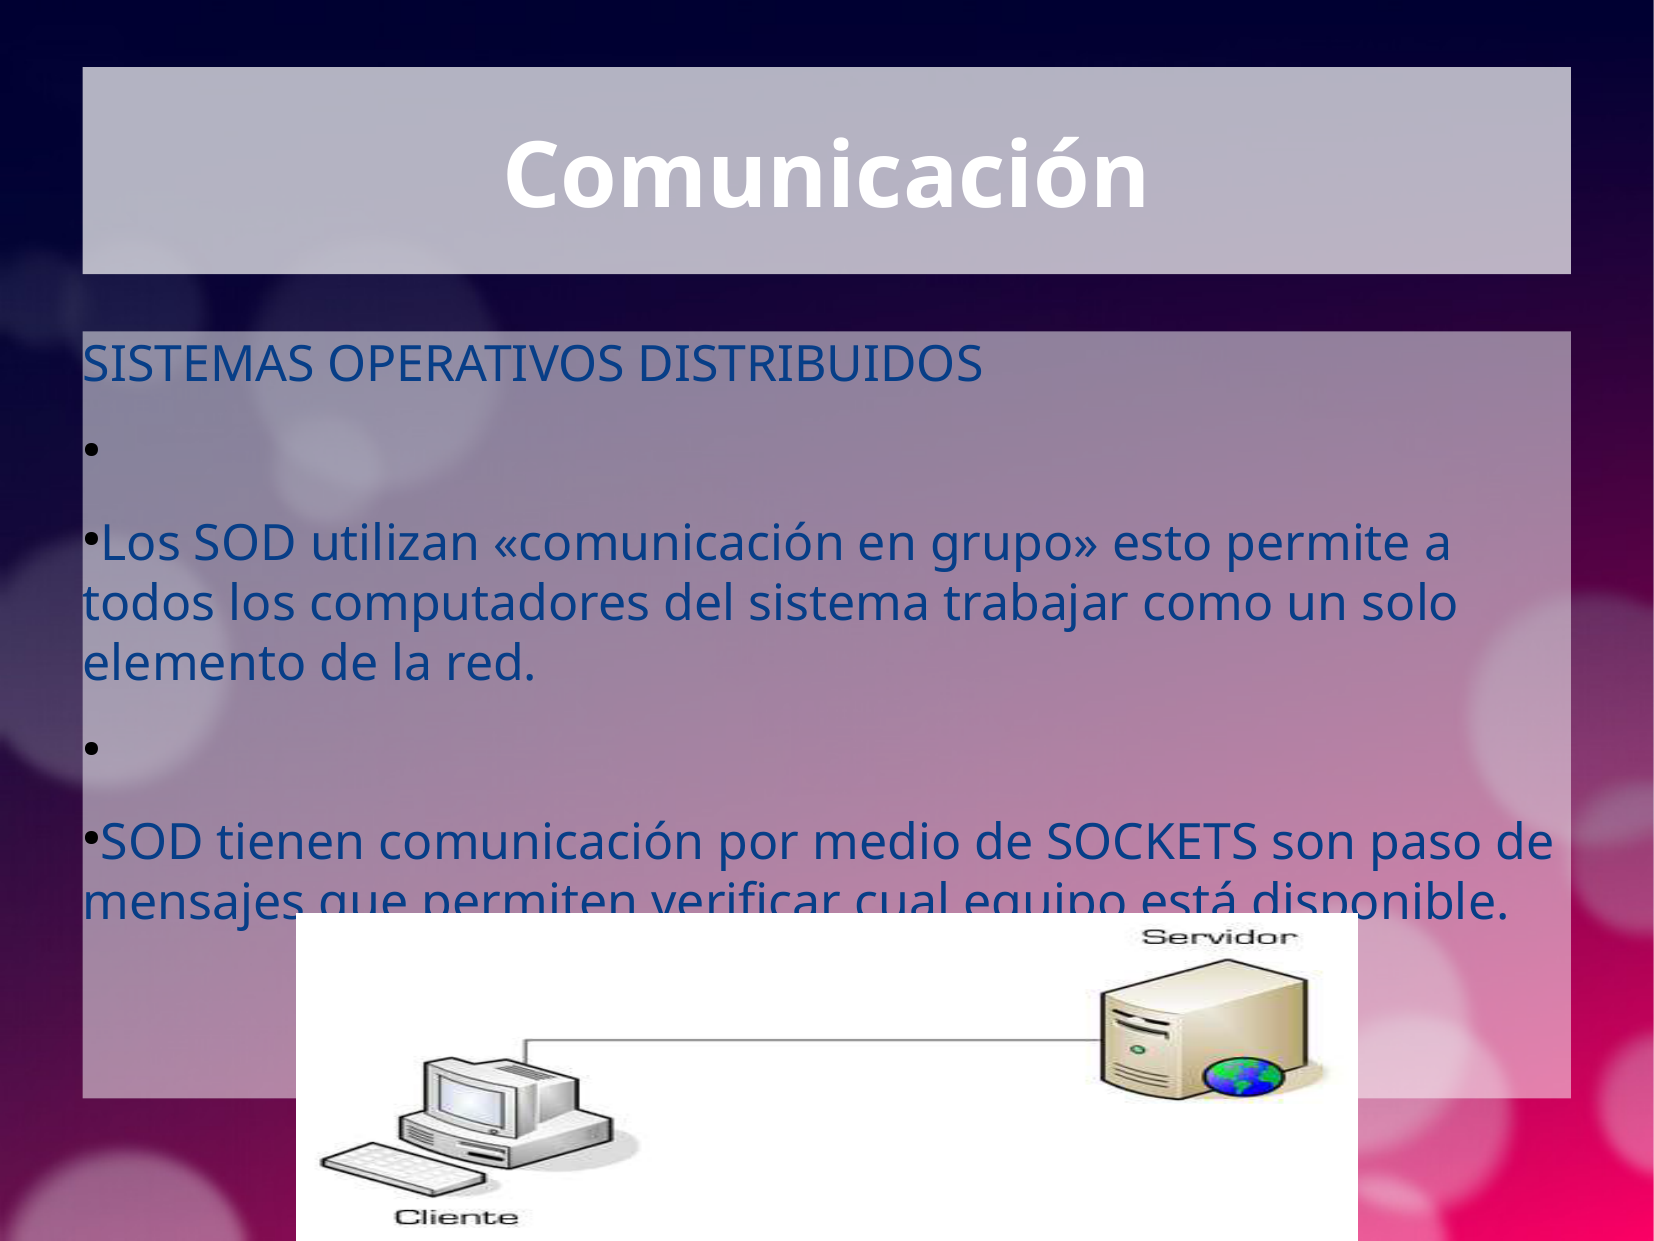

# Comunicación
SISTEMAS OPERATIVOS DISTRIBUIDOS
Los SOD utilizan «comunicación en grupo» esto permite a todos los computadores del sistema trabajar como un solo elemento de la red.
SOD tienen comunicación por medio de SOCKETS son paso de mensajes que permiten verificar cual equipo está disponible.